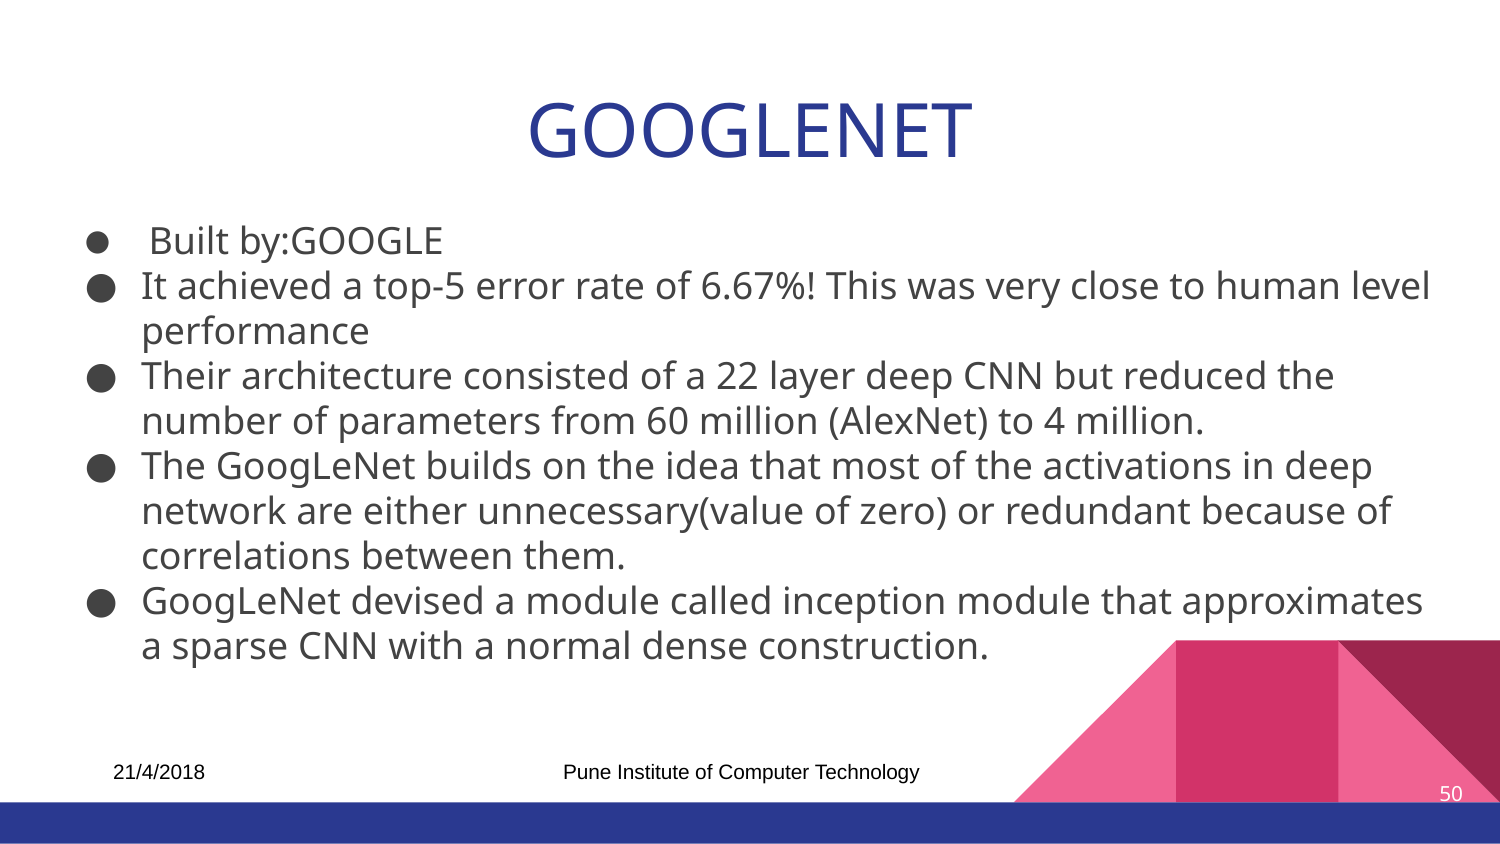

# GOOGLENET
 Built by:GOOGLE
It achieved a top-5 error rate of 6.67%! This was very close to human level performance
Their architecture consisted of a 22 layer deep CNN but reduced the number of parameters from 60 million (AlexNet) to 4 million.
The GoogLeNet builds on the idea that most of the activations in deep network are either unnecessary(value of zero) or redundant because of correlations between them.
GoogLeNet devised a module called inception module that approximates a sparse CNN with a normal dense construction.